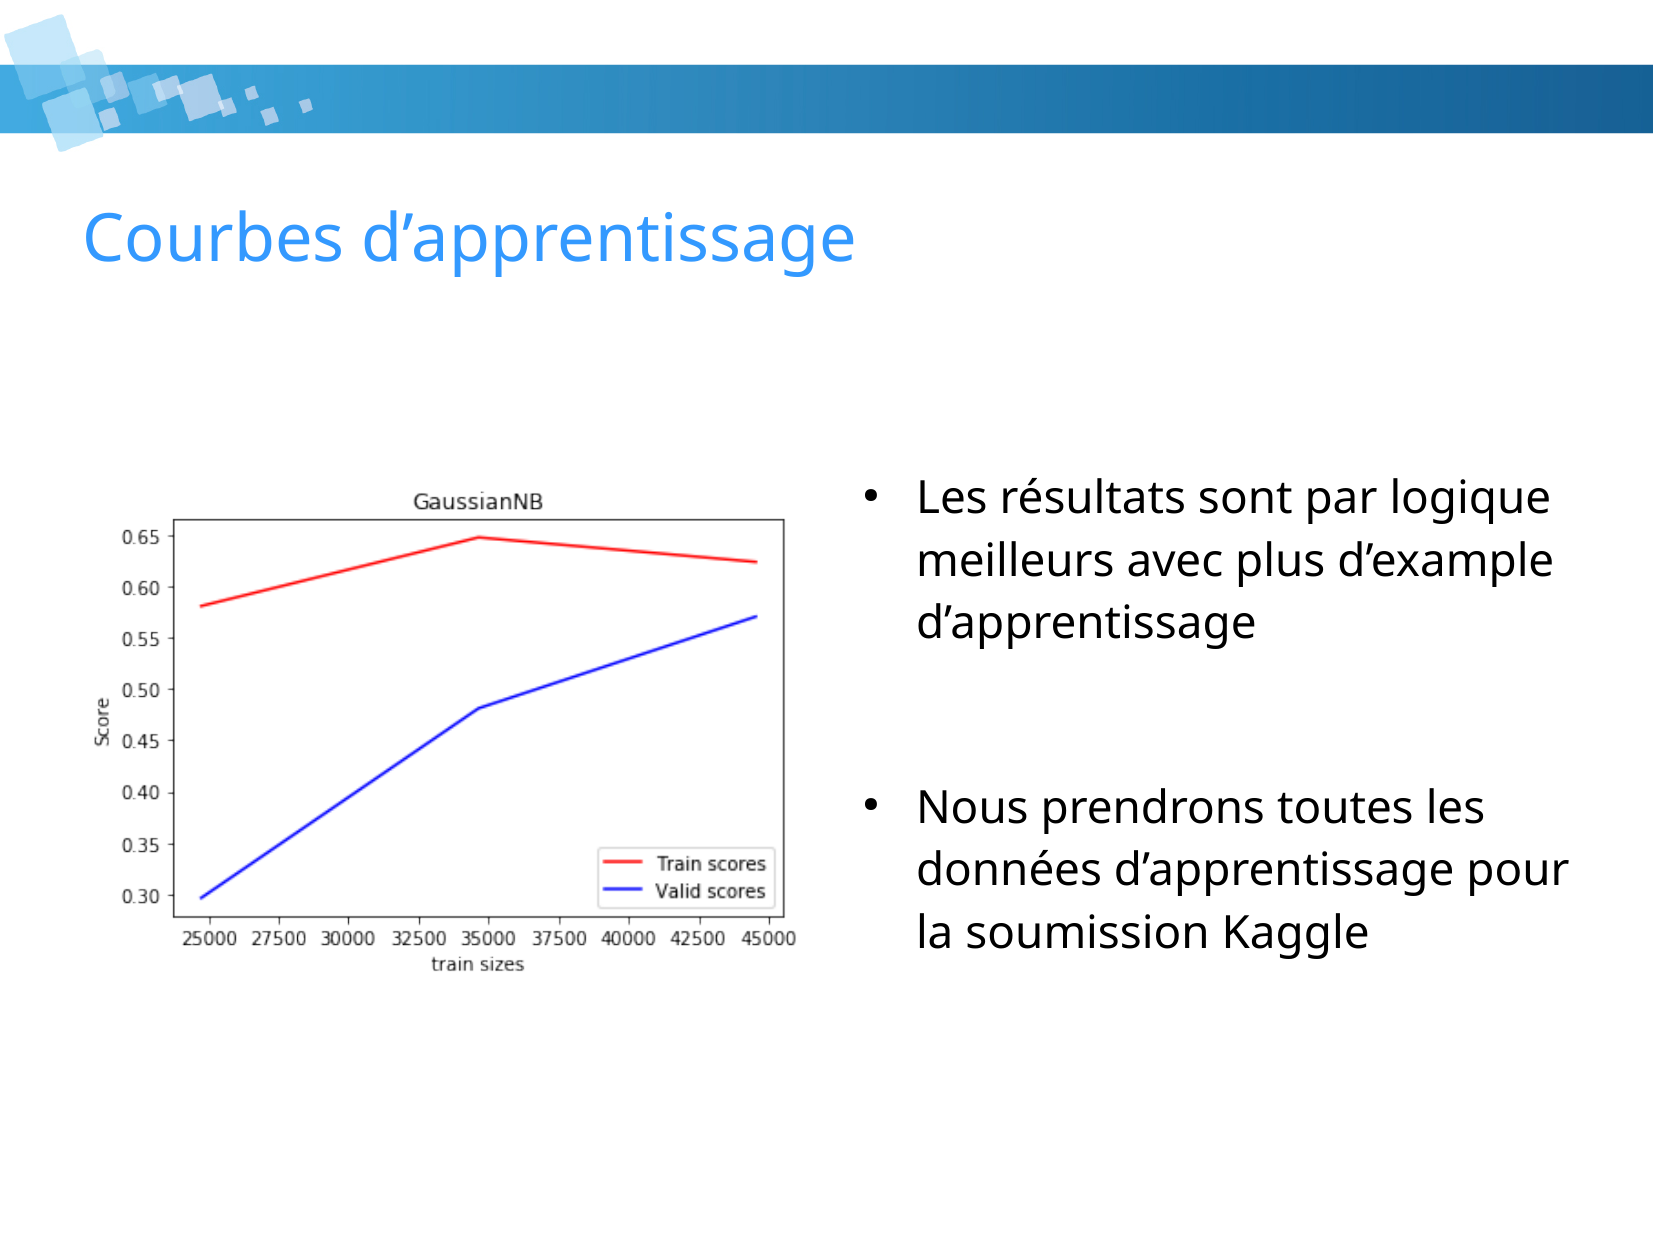

# Courbes d’apprentissage
Les résultats sont par logique meilleurs avec plus d’example d’apprentissage
Nous prendrons toutes les données d’apprentissage pour la soumission Kaggle